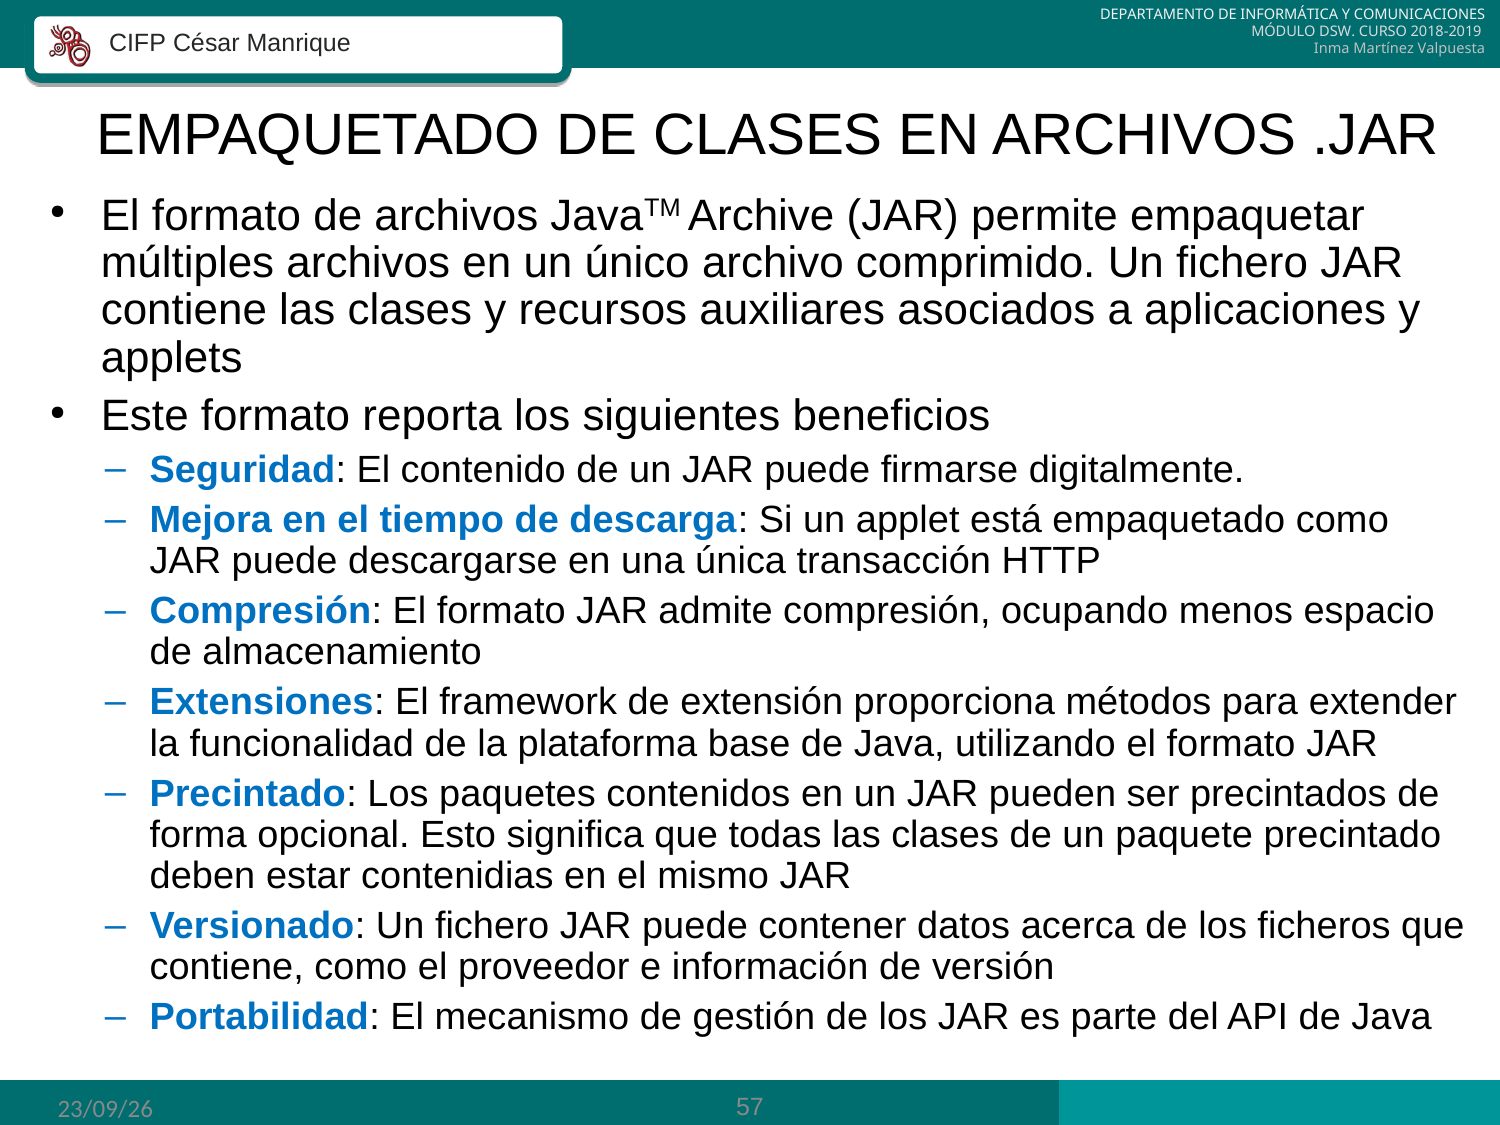

# EMPAQUETADO DE CLASES EN ARCHIVOS .JAR
El formato de archivos JavaTM Archive (JAR) permite empaquetar múltiples archivos en un único archivo comprimido. Un fichero JAR contiene las clases y recursos auxiliares asociados a aplicaciones y applets
Este formato reporta los siguientes beneficios
Seguridad: El contenido de un JAR puede firmarse digitalmente.
Mejora en el tiempo de descarga: Si un applet está empaquetado como JAR puede descargarse en una única transacción HTTP
Compresión: El formato JAR admite compresión, ocupando menos espacio de almacenamiento
Extensiones: El framework de extensión proporciona métodos para extender la funcionalidad de la plataforma base de Java, utilizando el formato JAR
Precintado: Los paquetes contenidos en un JAR pueden ser precintados de forma opcional. Esto significa que todas las clases de un paquete precintado deben estar contenidias en el mismo JAR
Versionado: Un fichero JAR puede contener datos acerca de los ficheros que contiene, como el proveedor e información de versión
Portabilidad: El mecanismo de gestión de los JAR es parte del API de Java